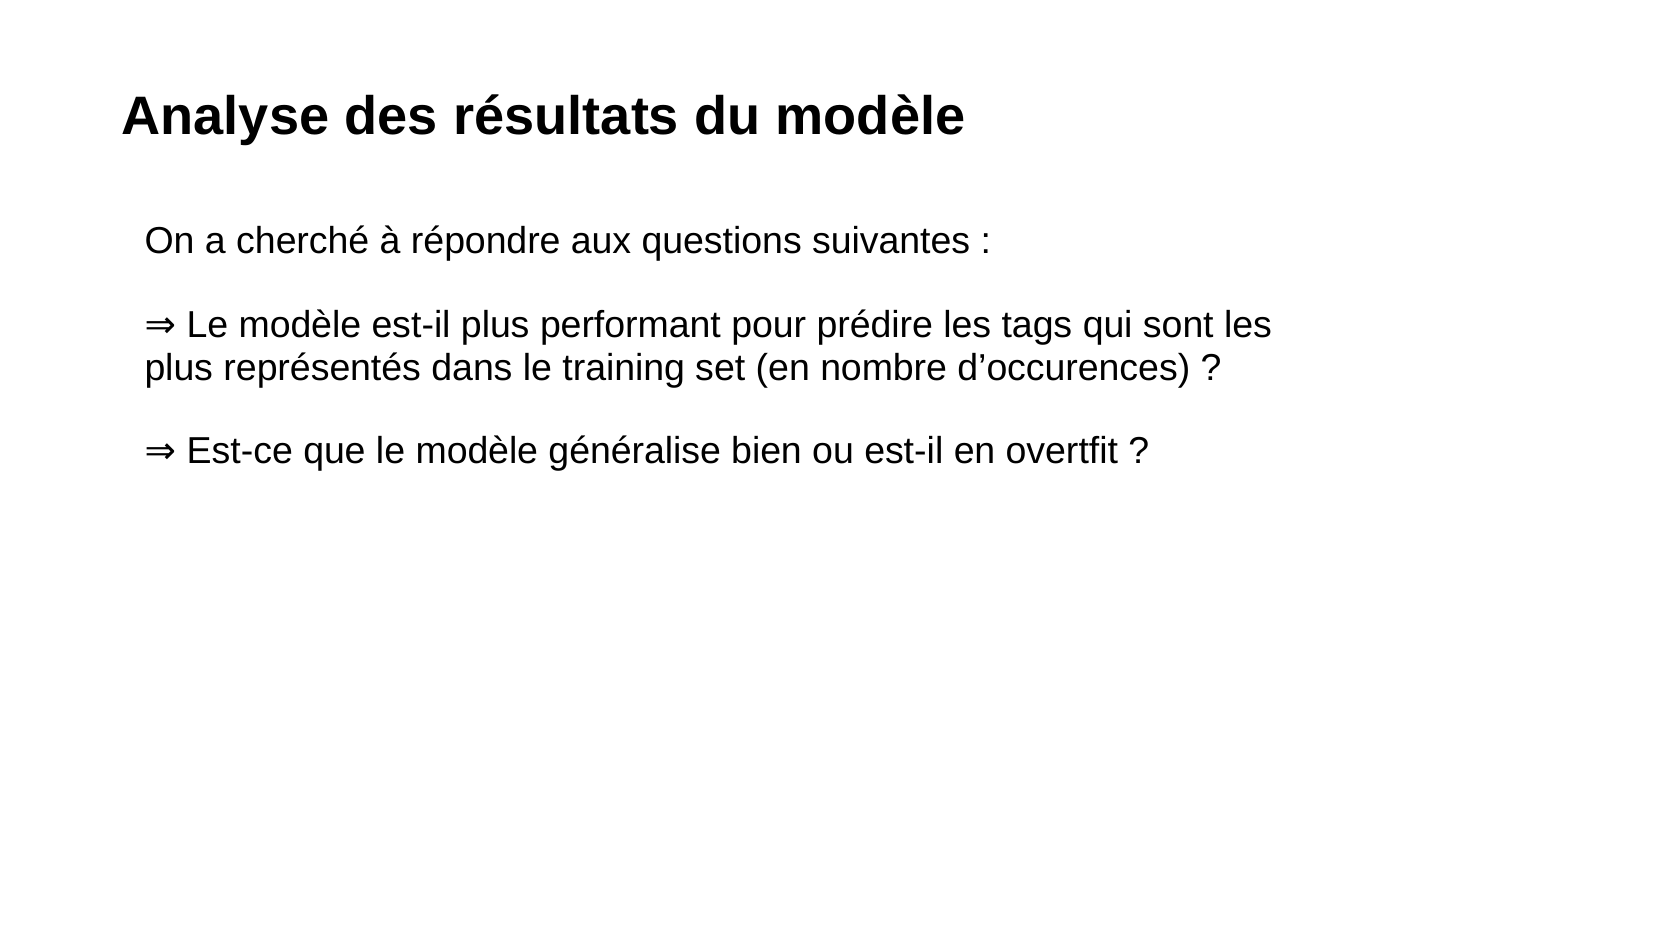

Analyse des résultats du modèle
On a cherché à répondre aux questions suivantes :
⇒ Le modèle est-il plus performant pour prédire les tags qui sont les plus représentés dans le training set (en nombre d’occurences) ?
⇒ Est-ce que le modèle généralise bien ou est-il en overtfit ?